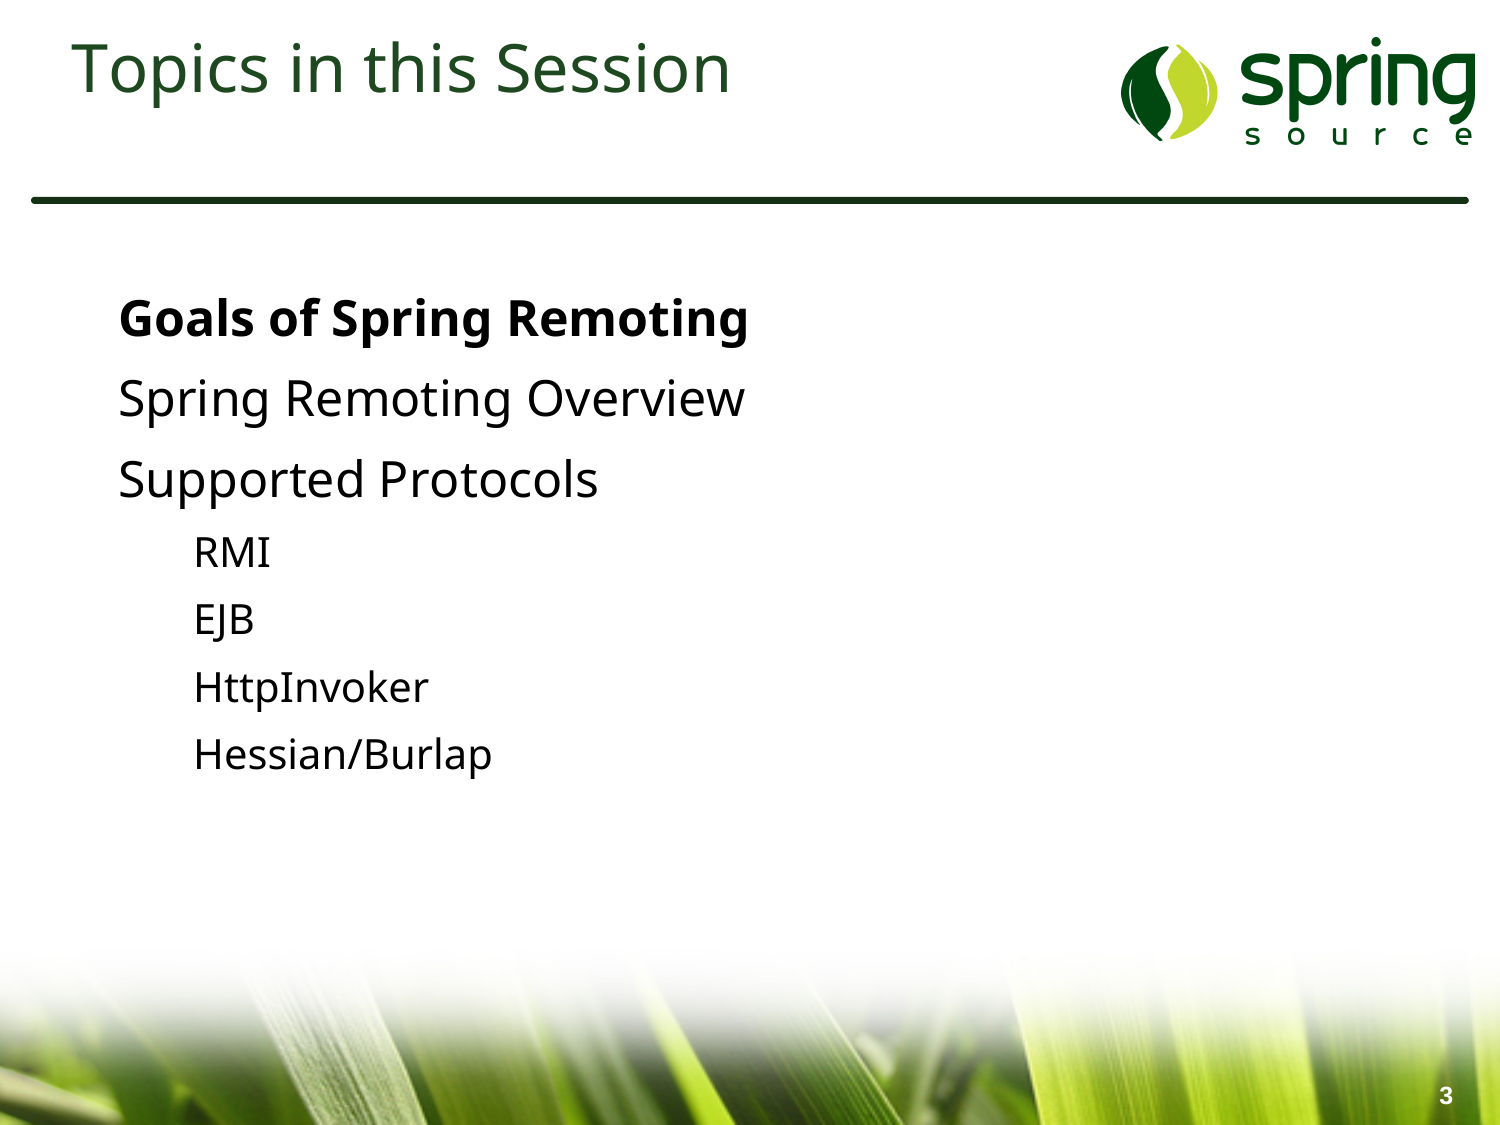

# Topics in this Session
Goals of Spring Remoting
Spring Remoting Overview
Supported Protocols
RMI
EJB
HttpInvoker
Hessian/Burlap